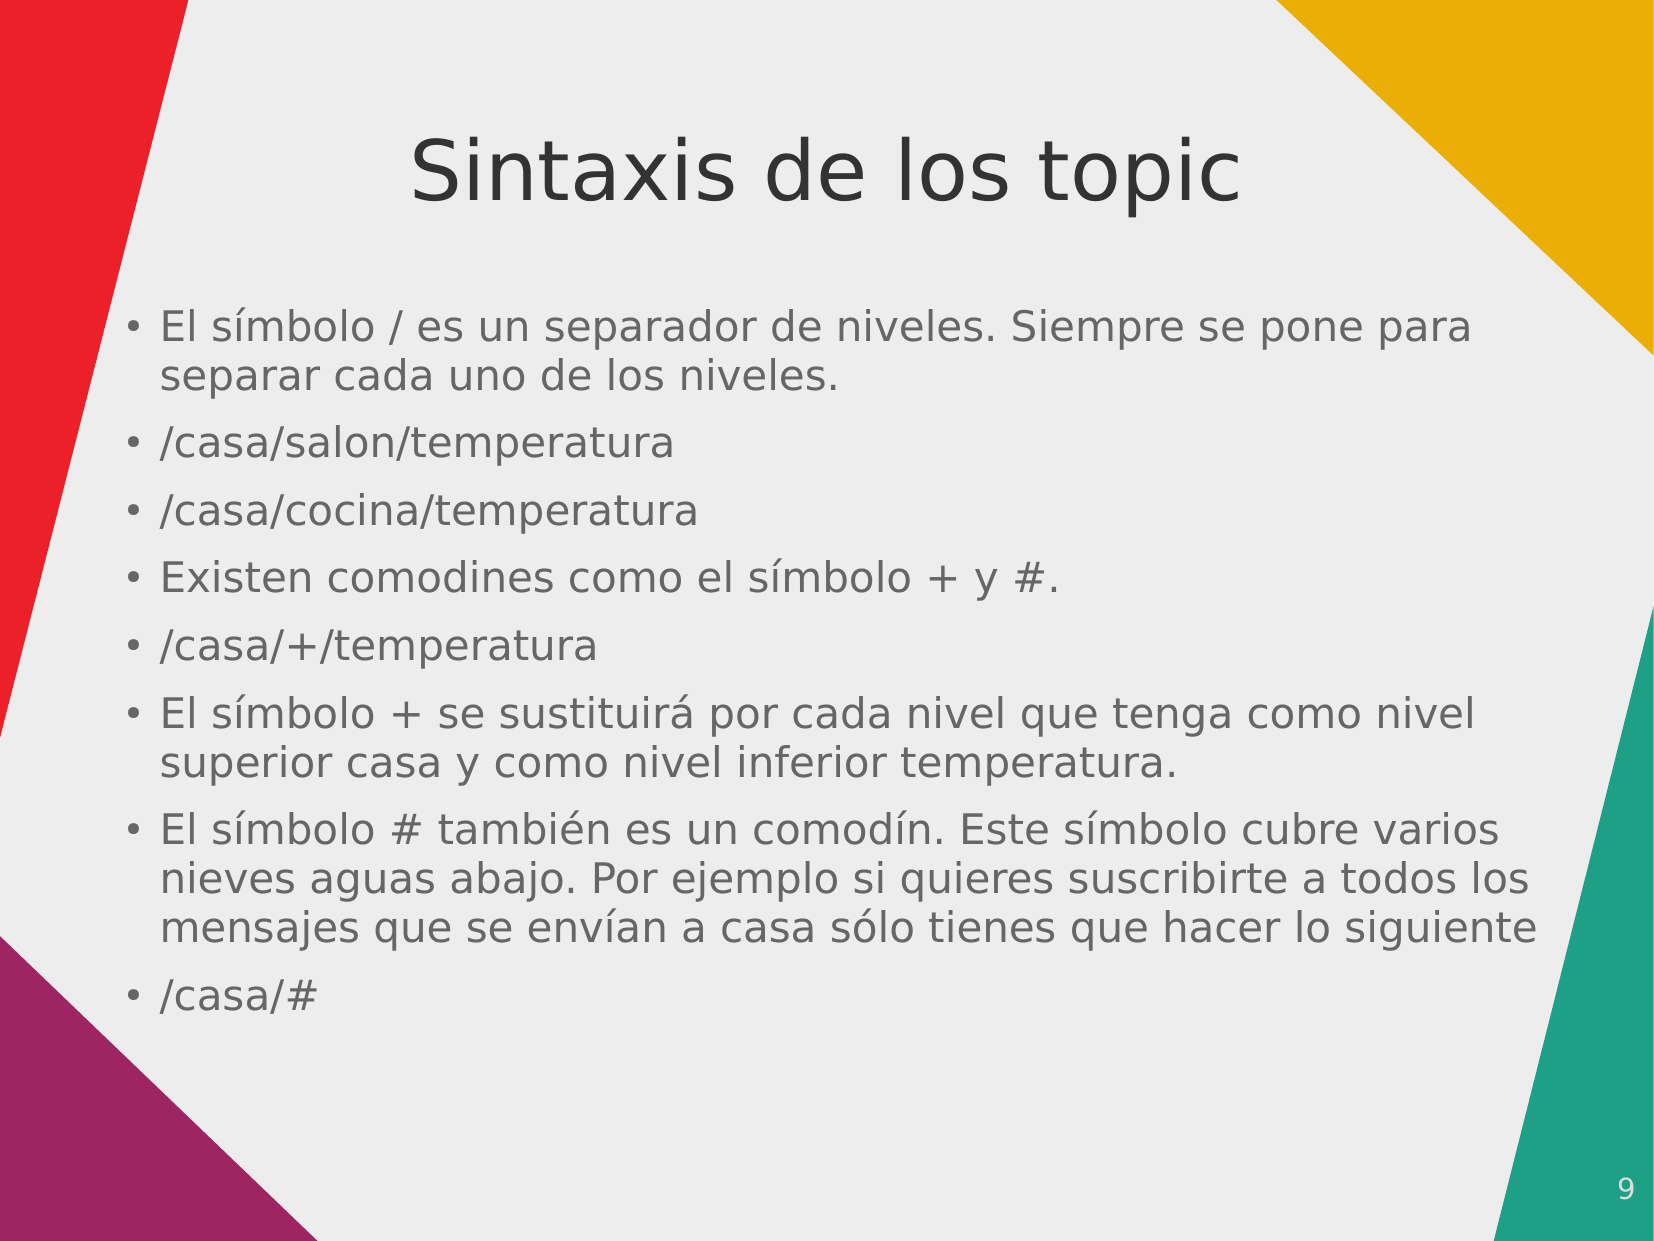

# Sintaxis de los topic
El símbolo / es un separador de niveles. Siempre se pone para separar cada uno de los niveles.
/casa/salon/temperatura
/casa/cocina/temperatura
Existen comodines como el símbolo + y #.
/casa/+/temperatura
El símbolo + se sustituirá por cada nivel que tenga como nivel superior casa y como nivel inferior temperatura.
El símbolo # también es un comodín. Este símbolo cubre varios nieves aguas abajo. Por ejemplo si quieres suscribirte a todos los mensajes que se envían a casa sólo tienes que hacer lo siguiente
/casa/#
9